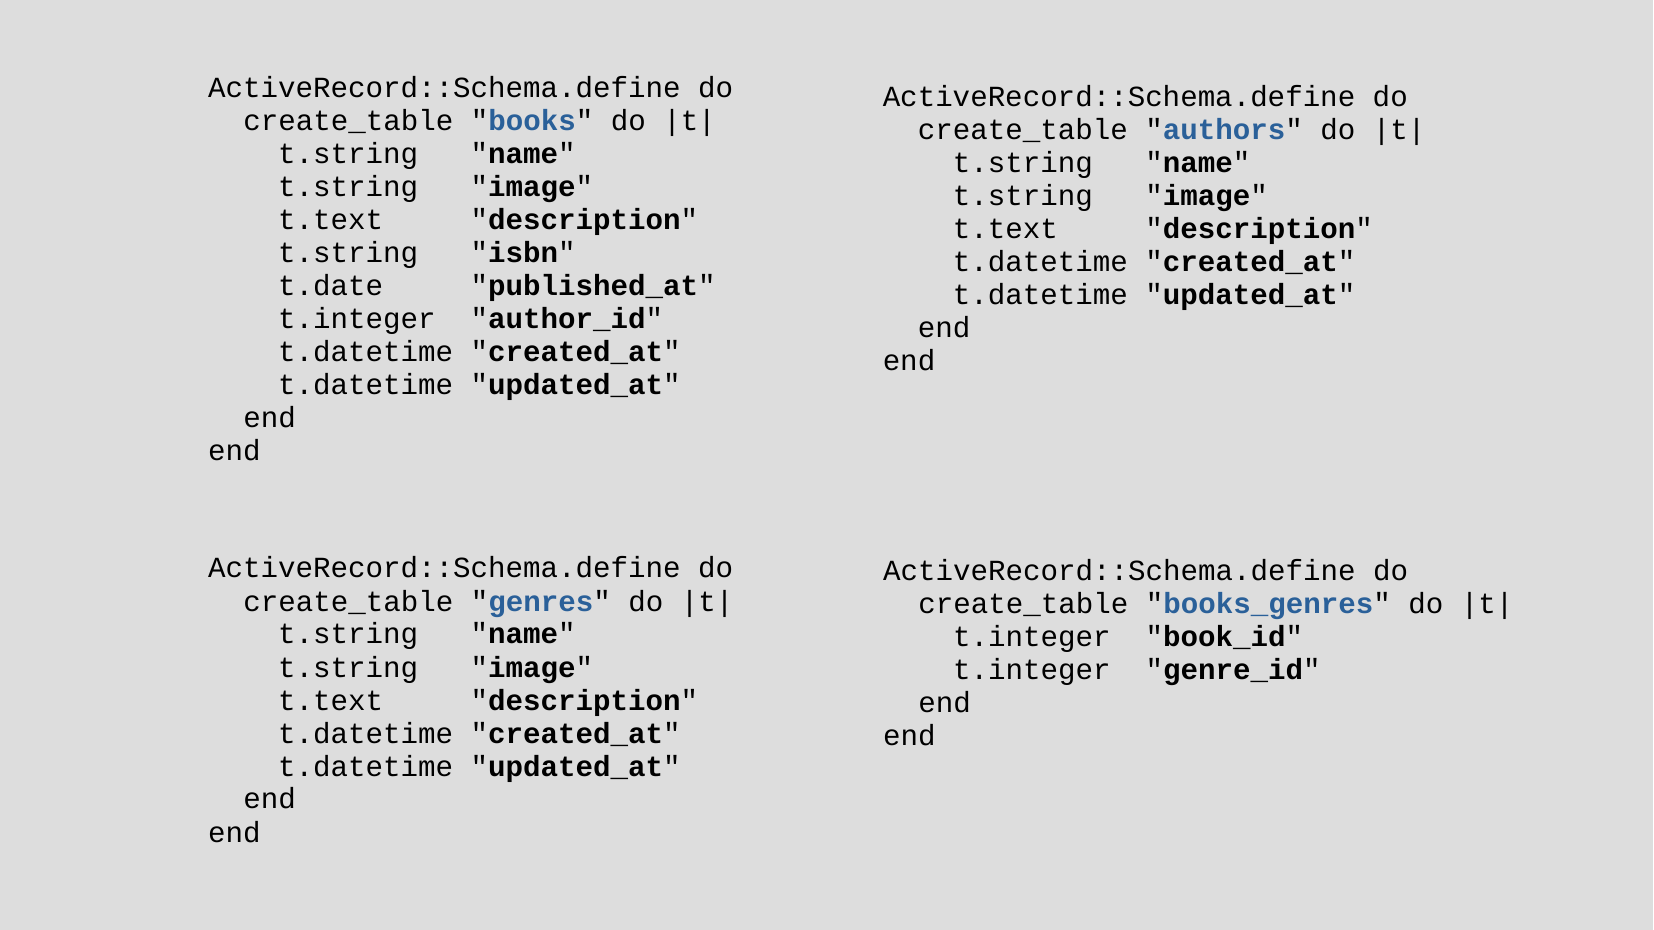

ActiveRecord::Schema.define do
 create_table "books" do |t|
 t.string "name"
 t.string "image"
 t.text "description"
 t.string "isbn"
 t.date "published_at"
 t.integer "author_id"
 t.datetime "created_at"
 t.datetime "updated_at"
 end
end
ActiveRecord::Schema.define do
 create_table "authors" do |t|
 t.string "name"
 t.string "image"
 t.text "description"
 t.datetime "created_at"
 t.datetime "updated_at"
 end
end
ActiveRecord::Schema.define do
 create_table "genres" do |t|
 t.string "name"
 t.string "image"
 t.text "description"
 t.datetime "created_at"
 t.datetime "updated_at"
 end
end
ActiveRecord::Schema.define do
 create_table "books_genres" do |t|
 t.integer "book_id"
 t.integer "genre_id"
 end
end